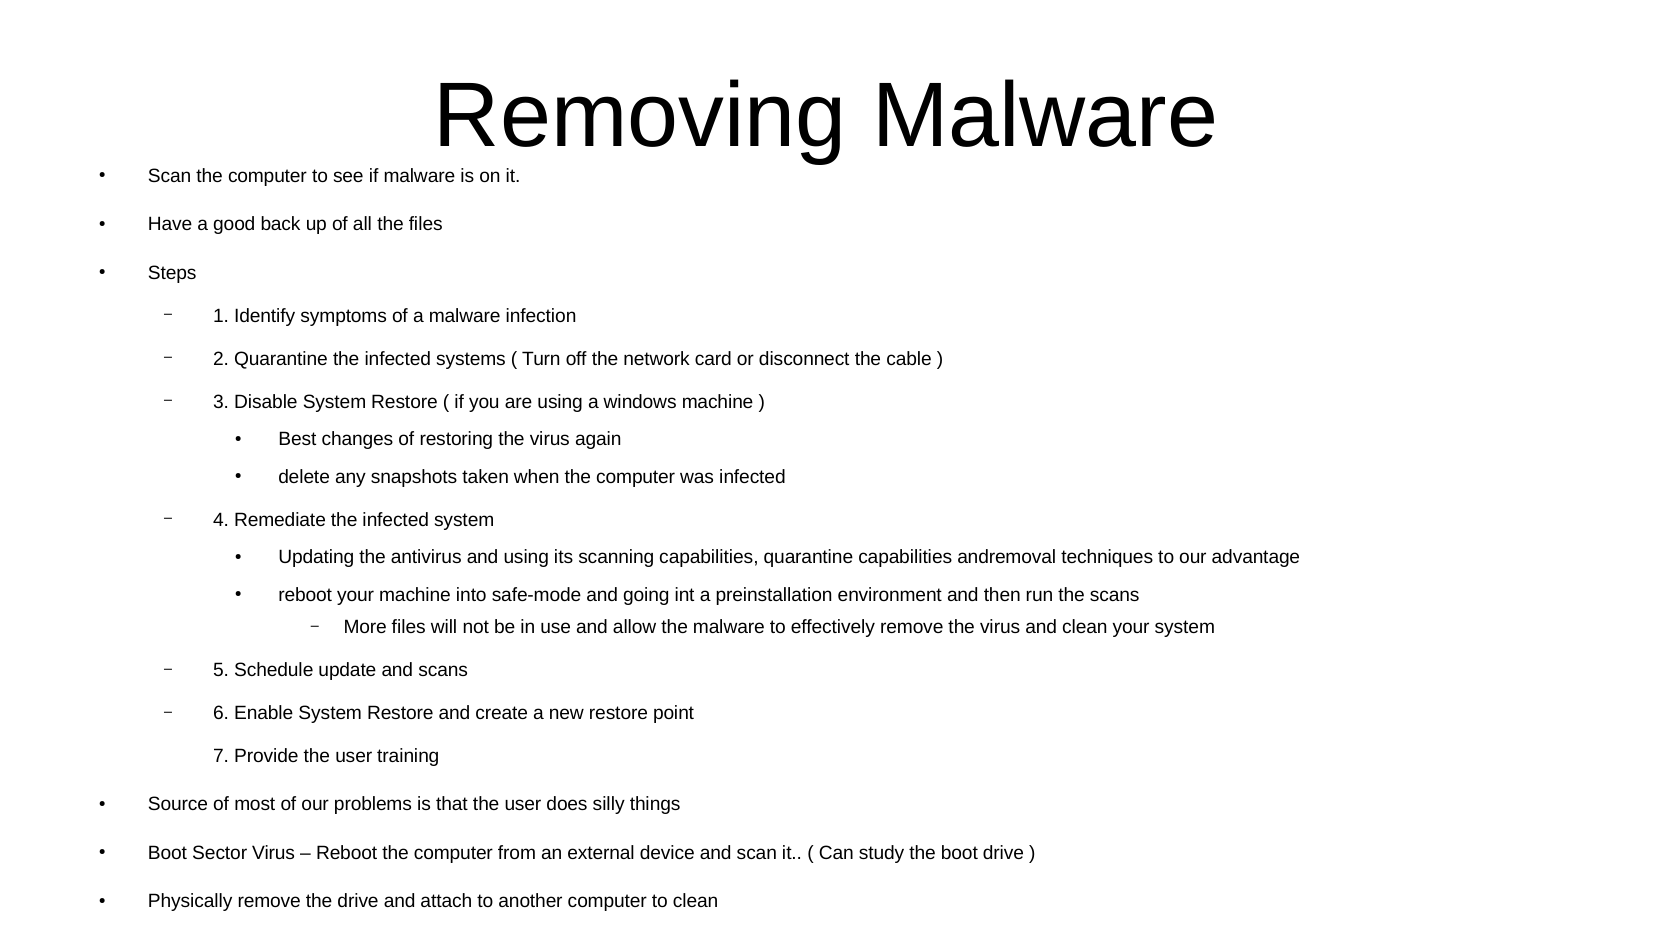

# Removing Malware
Scan the computer to see if malware is on it.
Have a good back up of all the files
Steps
1. Identify symptoms of a malware infection
2. Quarantine the infected systems ( Turn off the network card or disconnect the cable )
3. Disable System Restore ( if you are using a windows machine )
Best changes of restoring the virus again
delete any snapshots taken when the computer was infected
4. Remediate the infected system
Updating the antivirus and using its scanning capabilities, quarantine capabilities andremoval techniques to our advantage
reboot your machine into safe-mode and going int a preinstallation environment and then run the scans
More files will not be in use and allow the malware to effectively remove the virus and clean your system
5. Schedule update and scans
6. Enable System Restore and create a new restore point
7. Provide the user training
Source of most of our problems is that the user does silly things
Boot Sector Virus – Reboot the computer from an external device and scan it.. ( Can study the boot drive )
Physically remove the drive and attach to another computer to clean